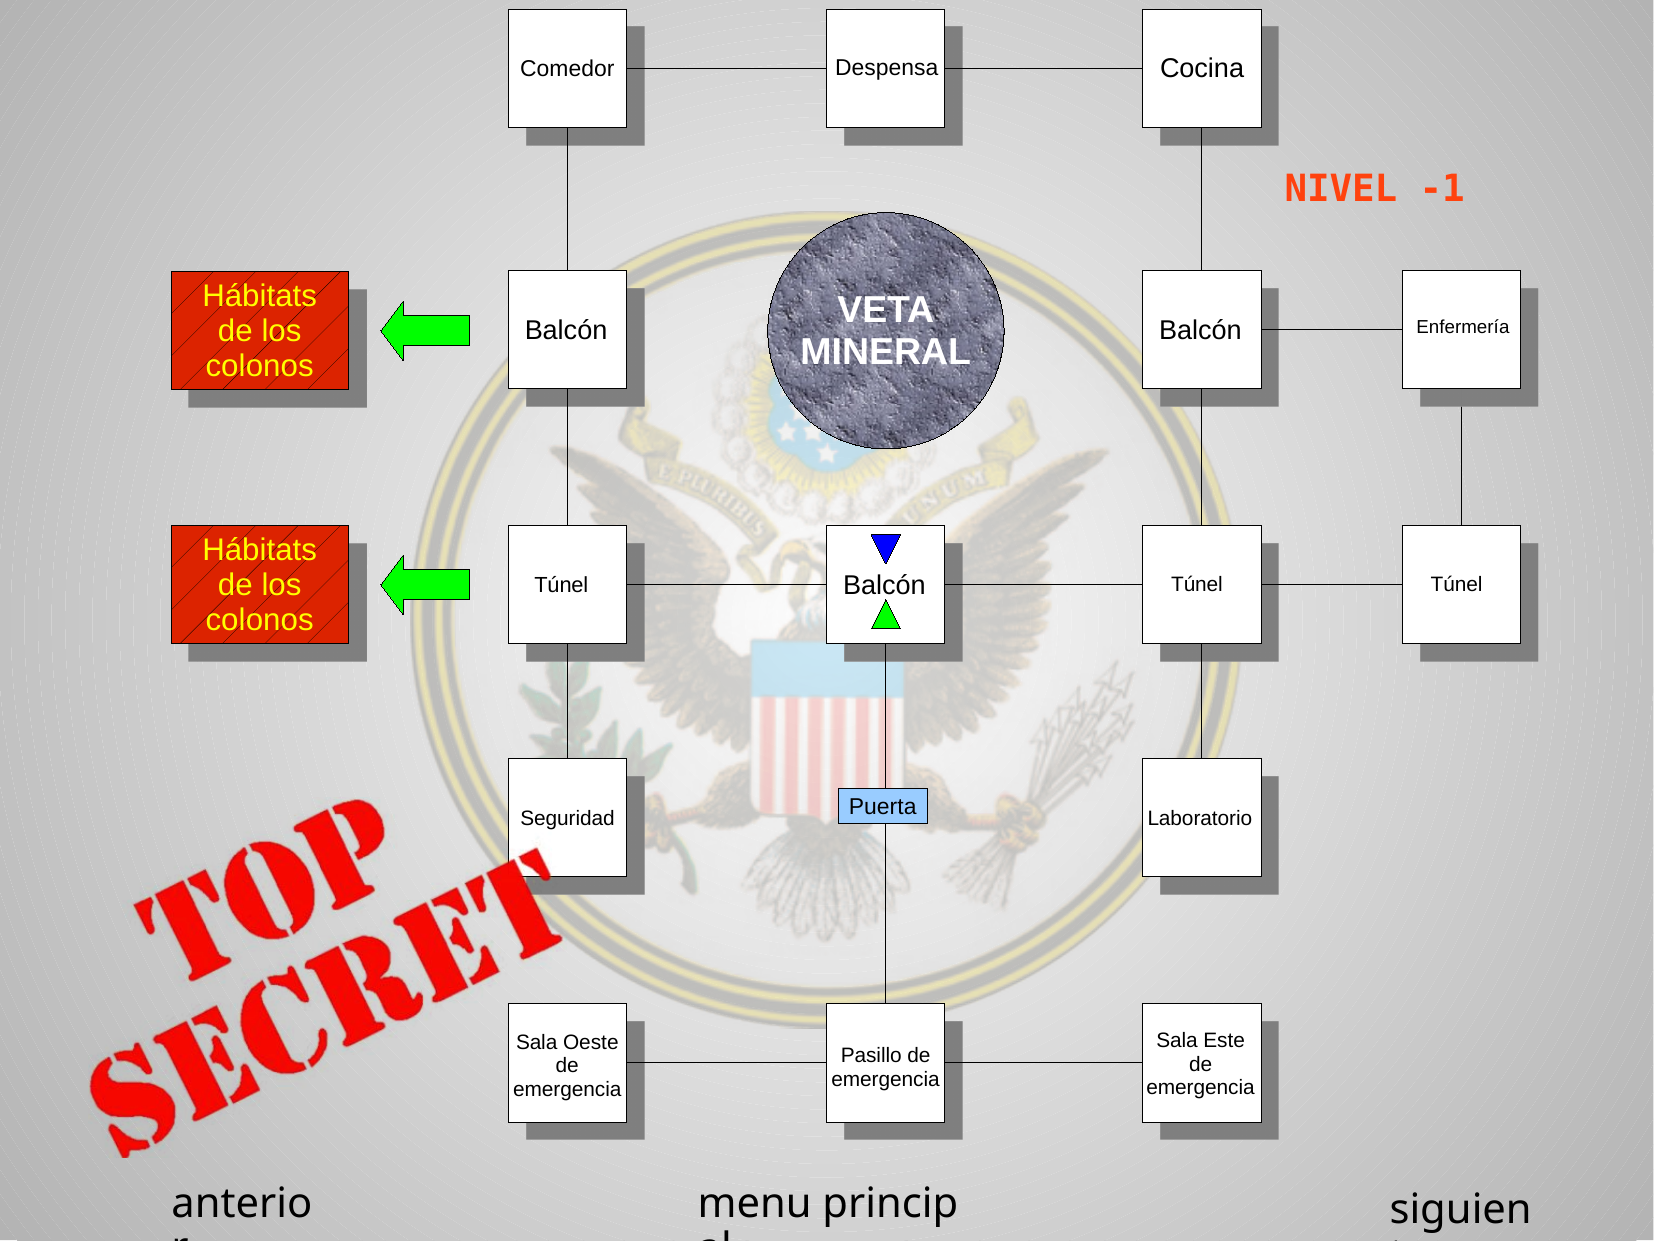

Cocina
Despensa
Comedor
NIVEL -1
VETA
MINERAL
Hábitats
de los
colonos
Balcón
Balcón
Enfermería
Hábitats
de los
colonos
Balcón
Túnel
Túnel
Túnel
Puerta
Seguridad
Laboratorio
Sala Este
de
emergencia
Sala Oeste
de
emergencia
Pasillo de
emergencia
anterior
menu principal
siguiente